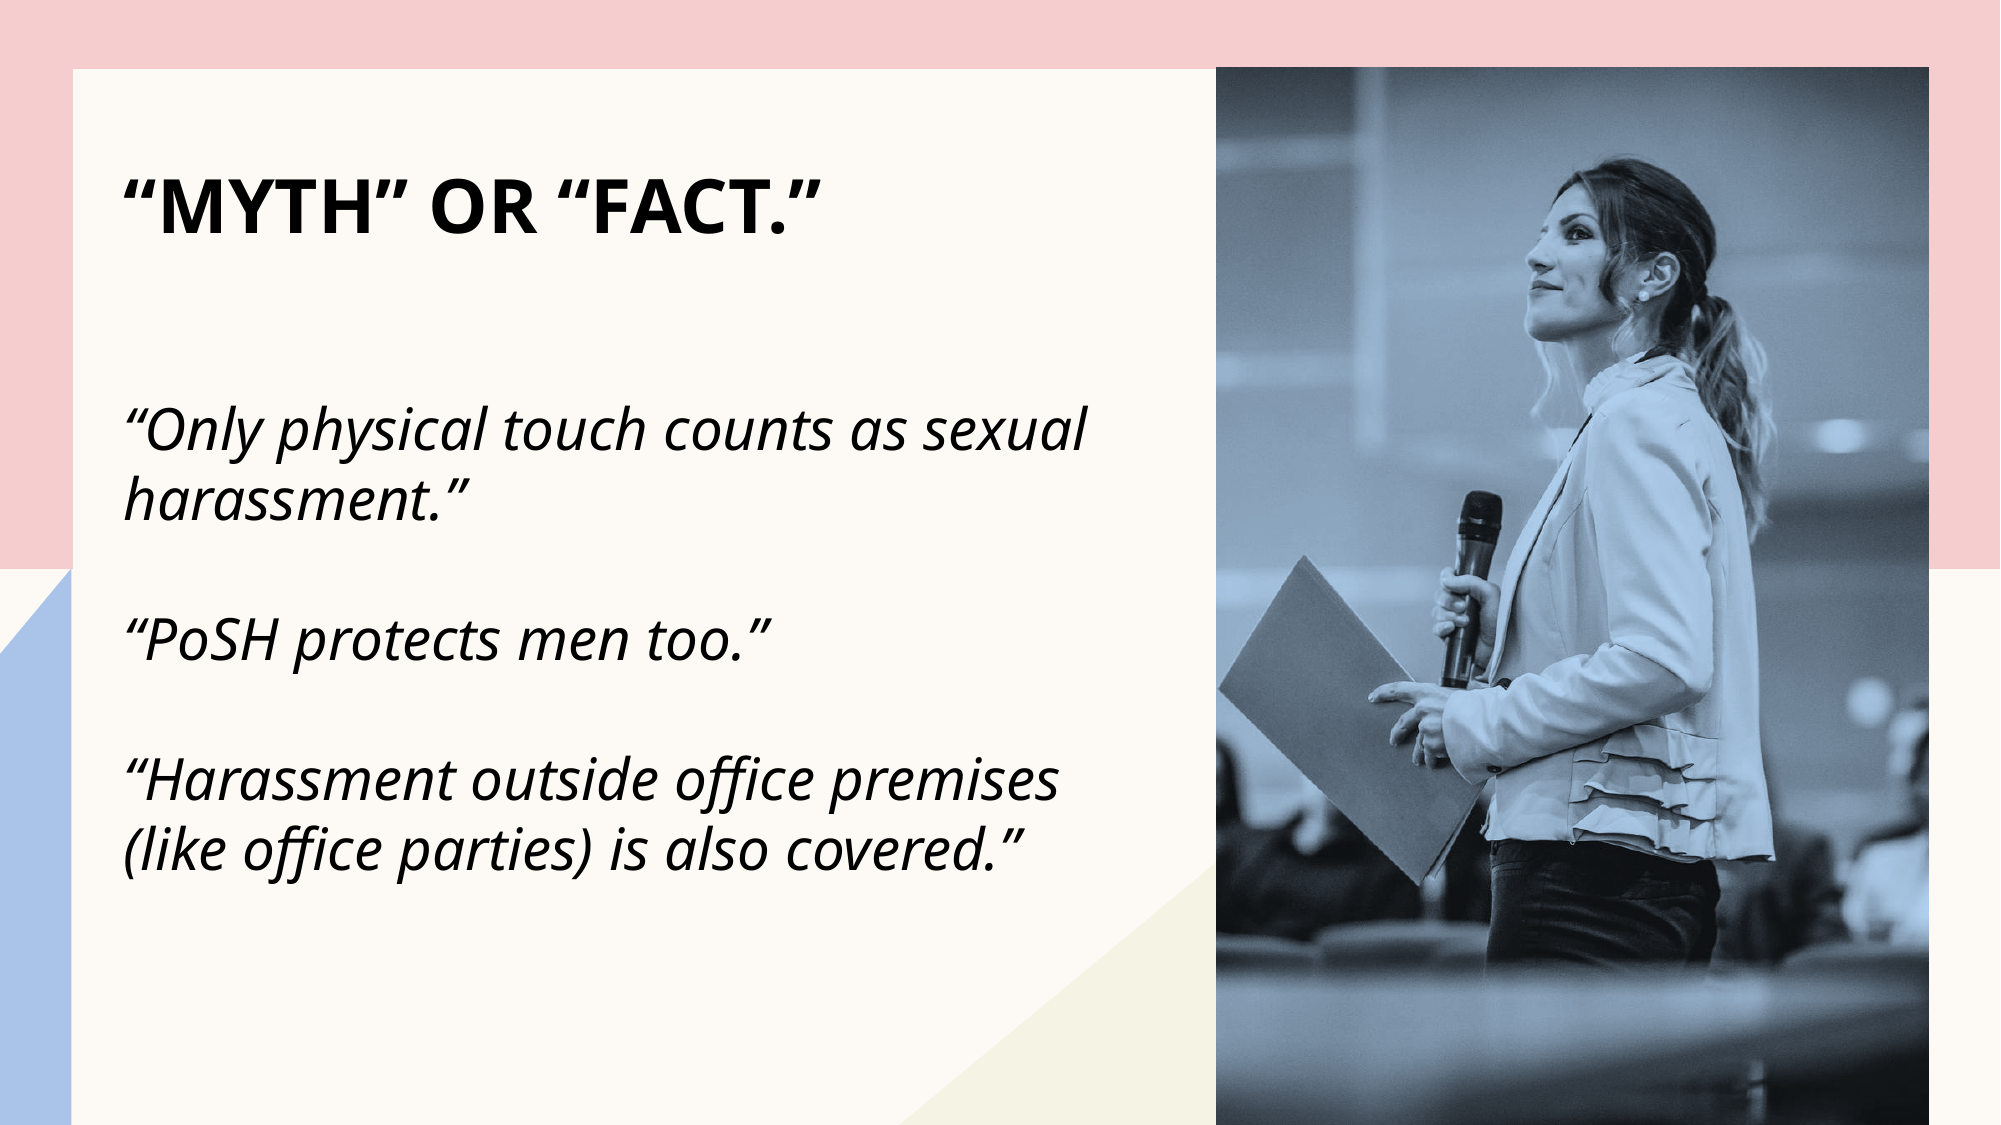

# “Myth” or “Fact.”
“Only physical touch counts as sexual harassment.”
“PoSH protects men too.”
“Harassment outside office premises (like office parties) is also covered.”